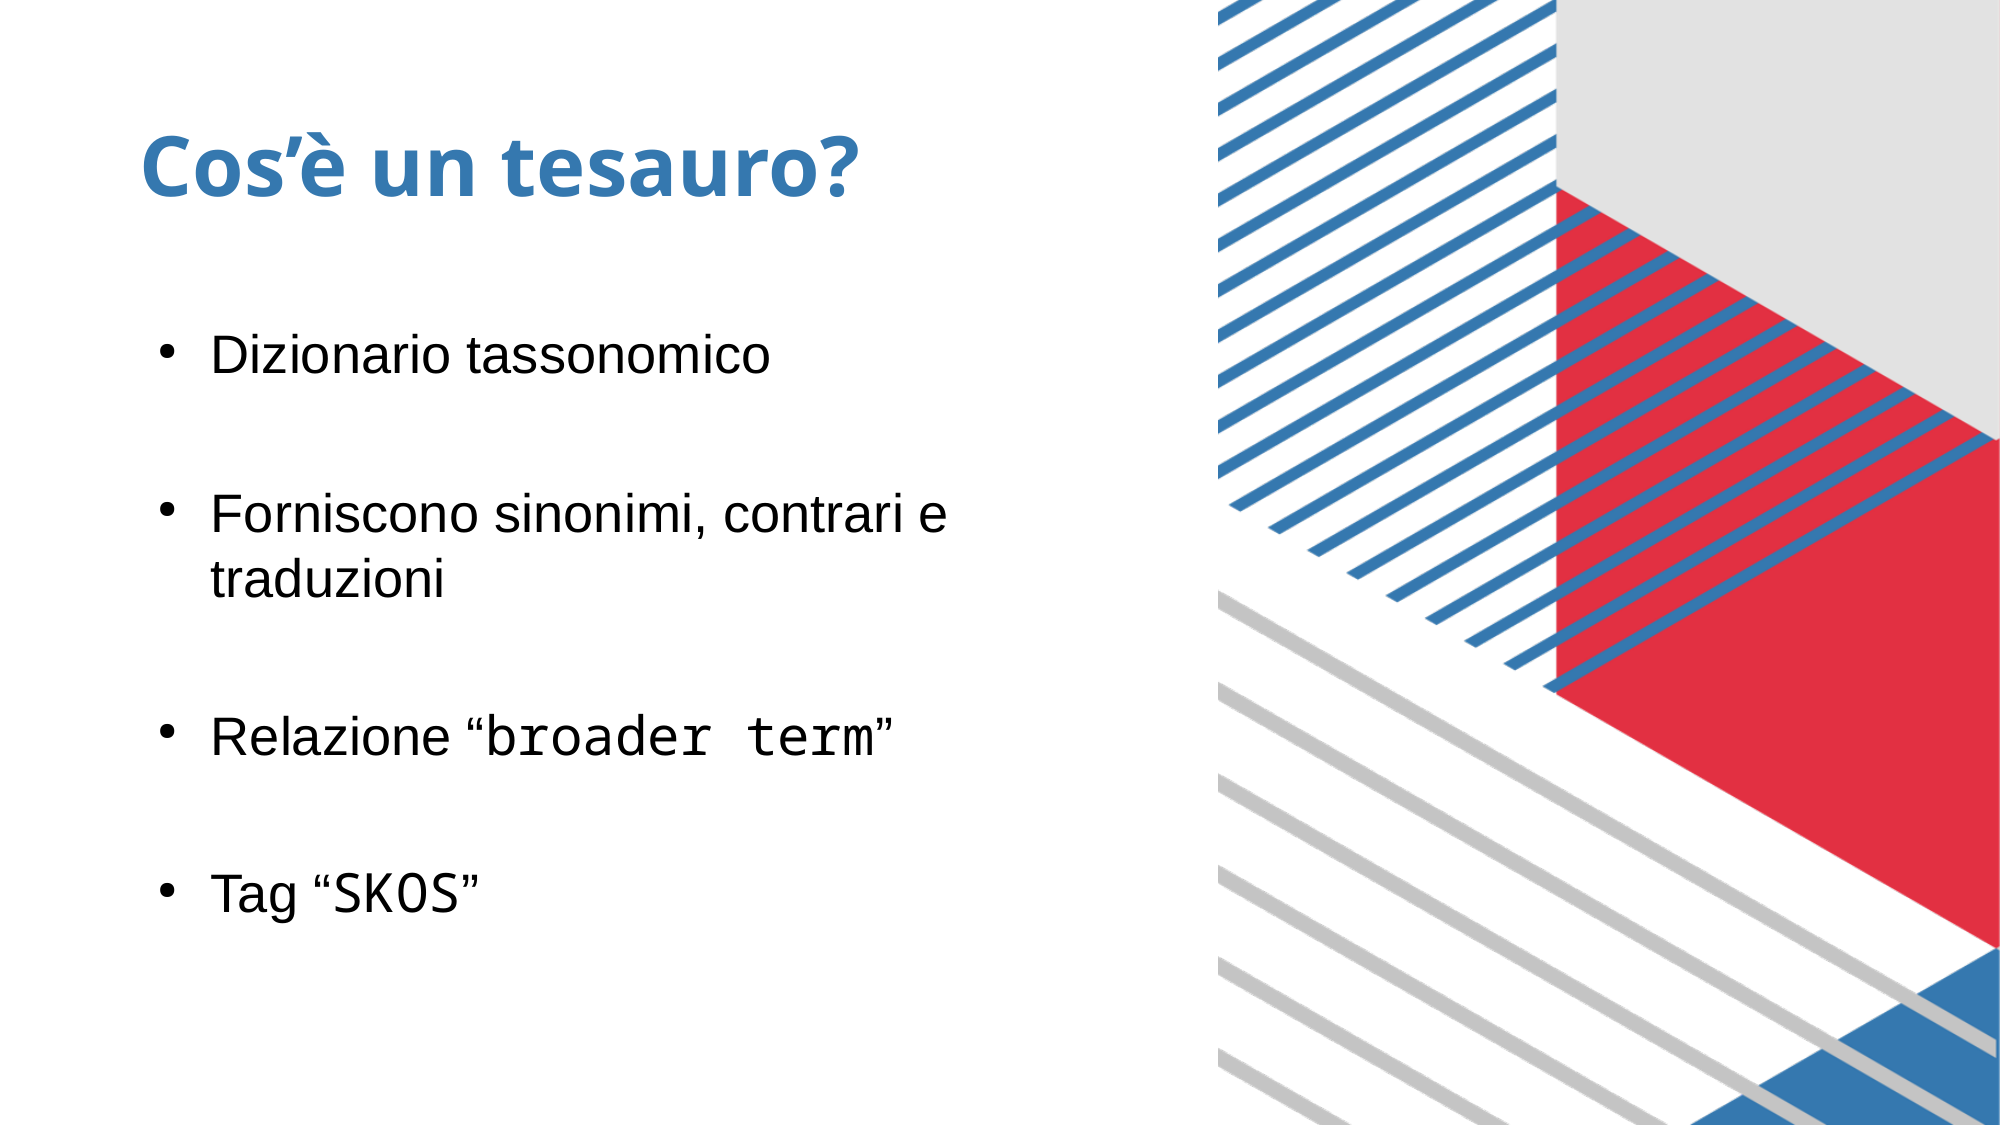

# Cos’è un tesauro?
Dizionario tassonomico
Forniscono sinonimi, contrari e traduzioni
Relazione “broader term”
Tag “SKOS”